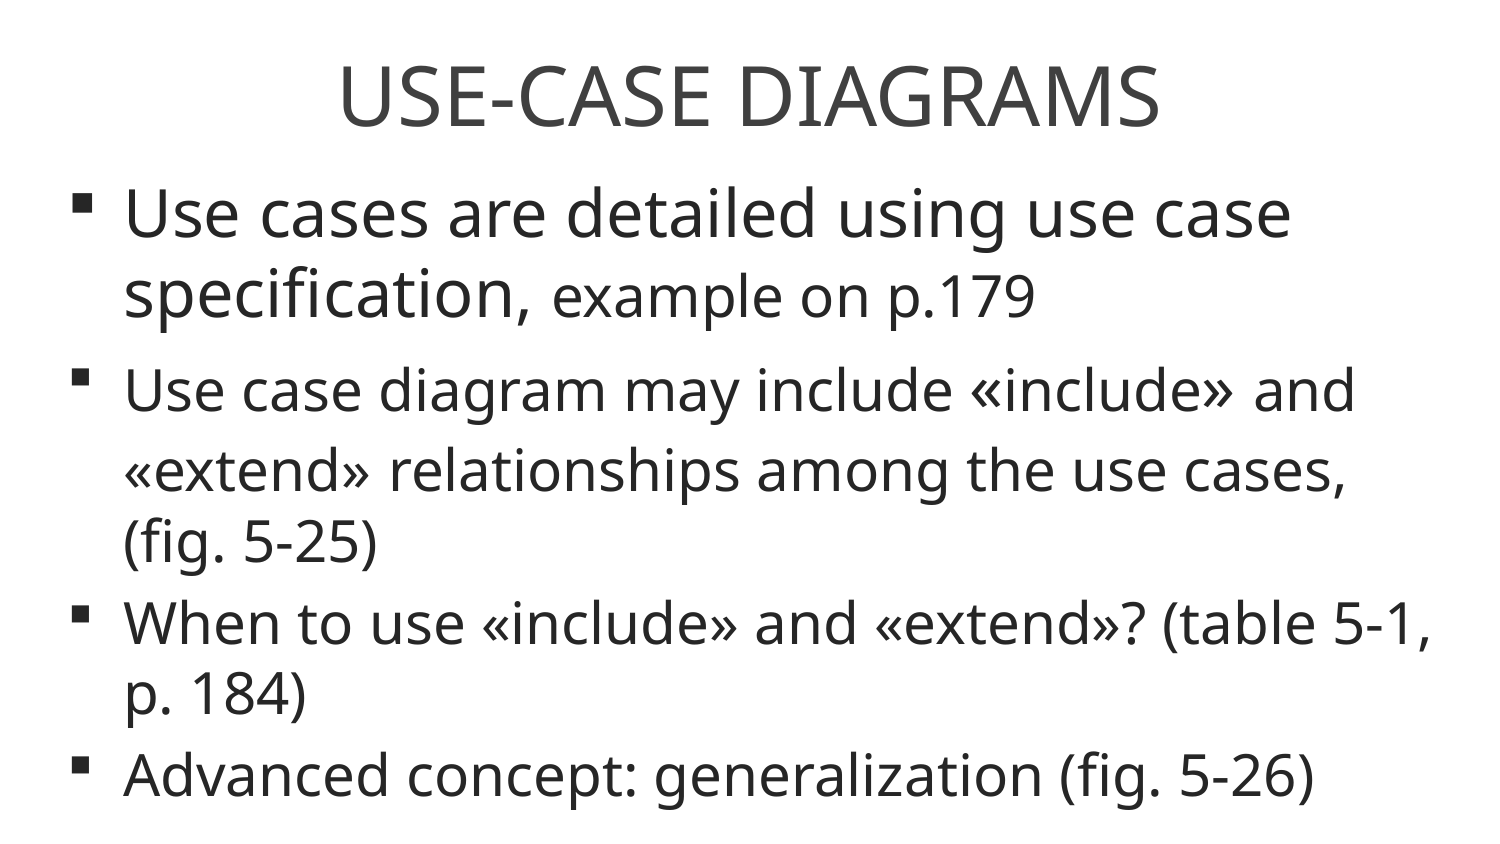

# USE-CASE diagrams
Use cases are detailed using use case specification, example on p.179
Use case diagram may include «include» and «extend» relationships among the use cases,
(fig. 5-25)
When to use «include» and «extend»? (table 5-1, p. 184)
Advanced concept: generalization (fig. 5-26)